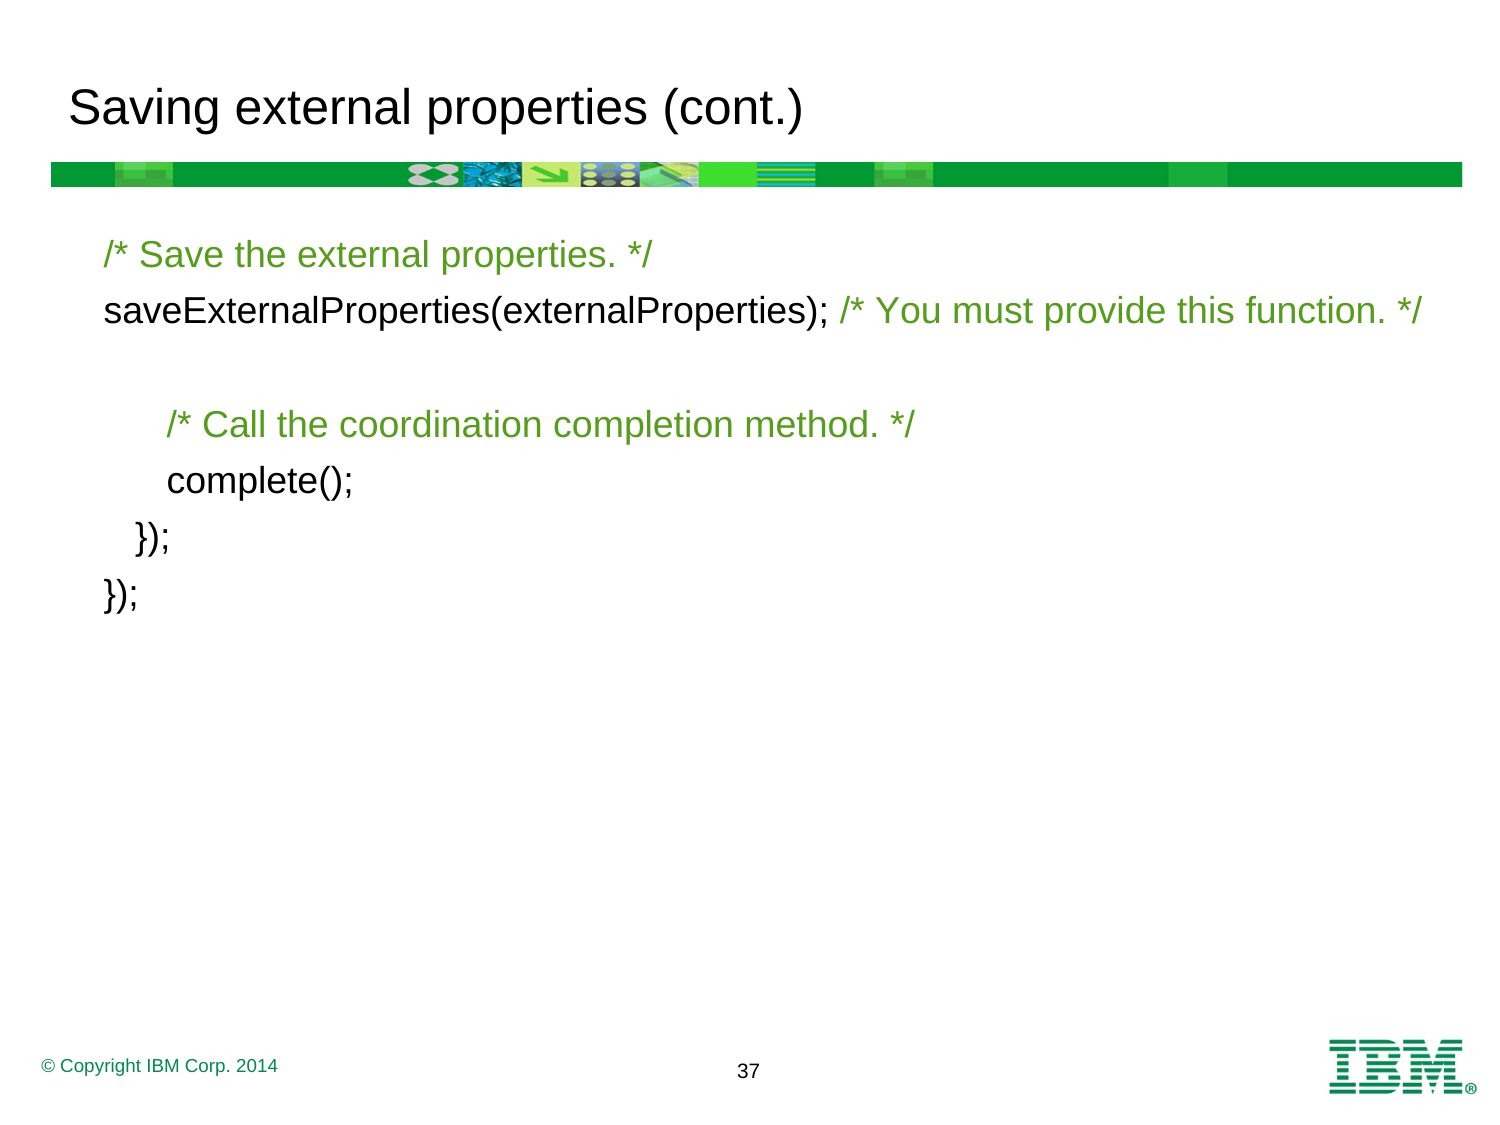

# Saving external properties (cont.)
/* Save the external properties. */
saveExternalProperties(externalProperties); /* You must provide this function. */
 /* Call the coordination completion method. */
 complete();
 });
});
37